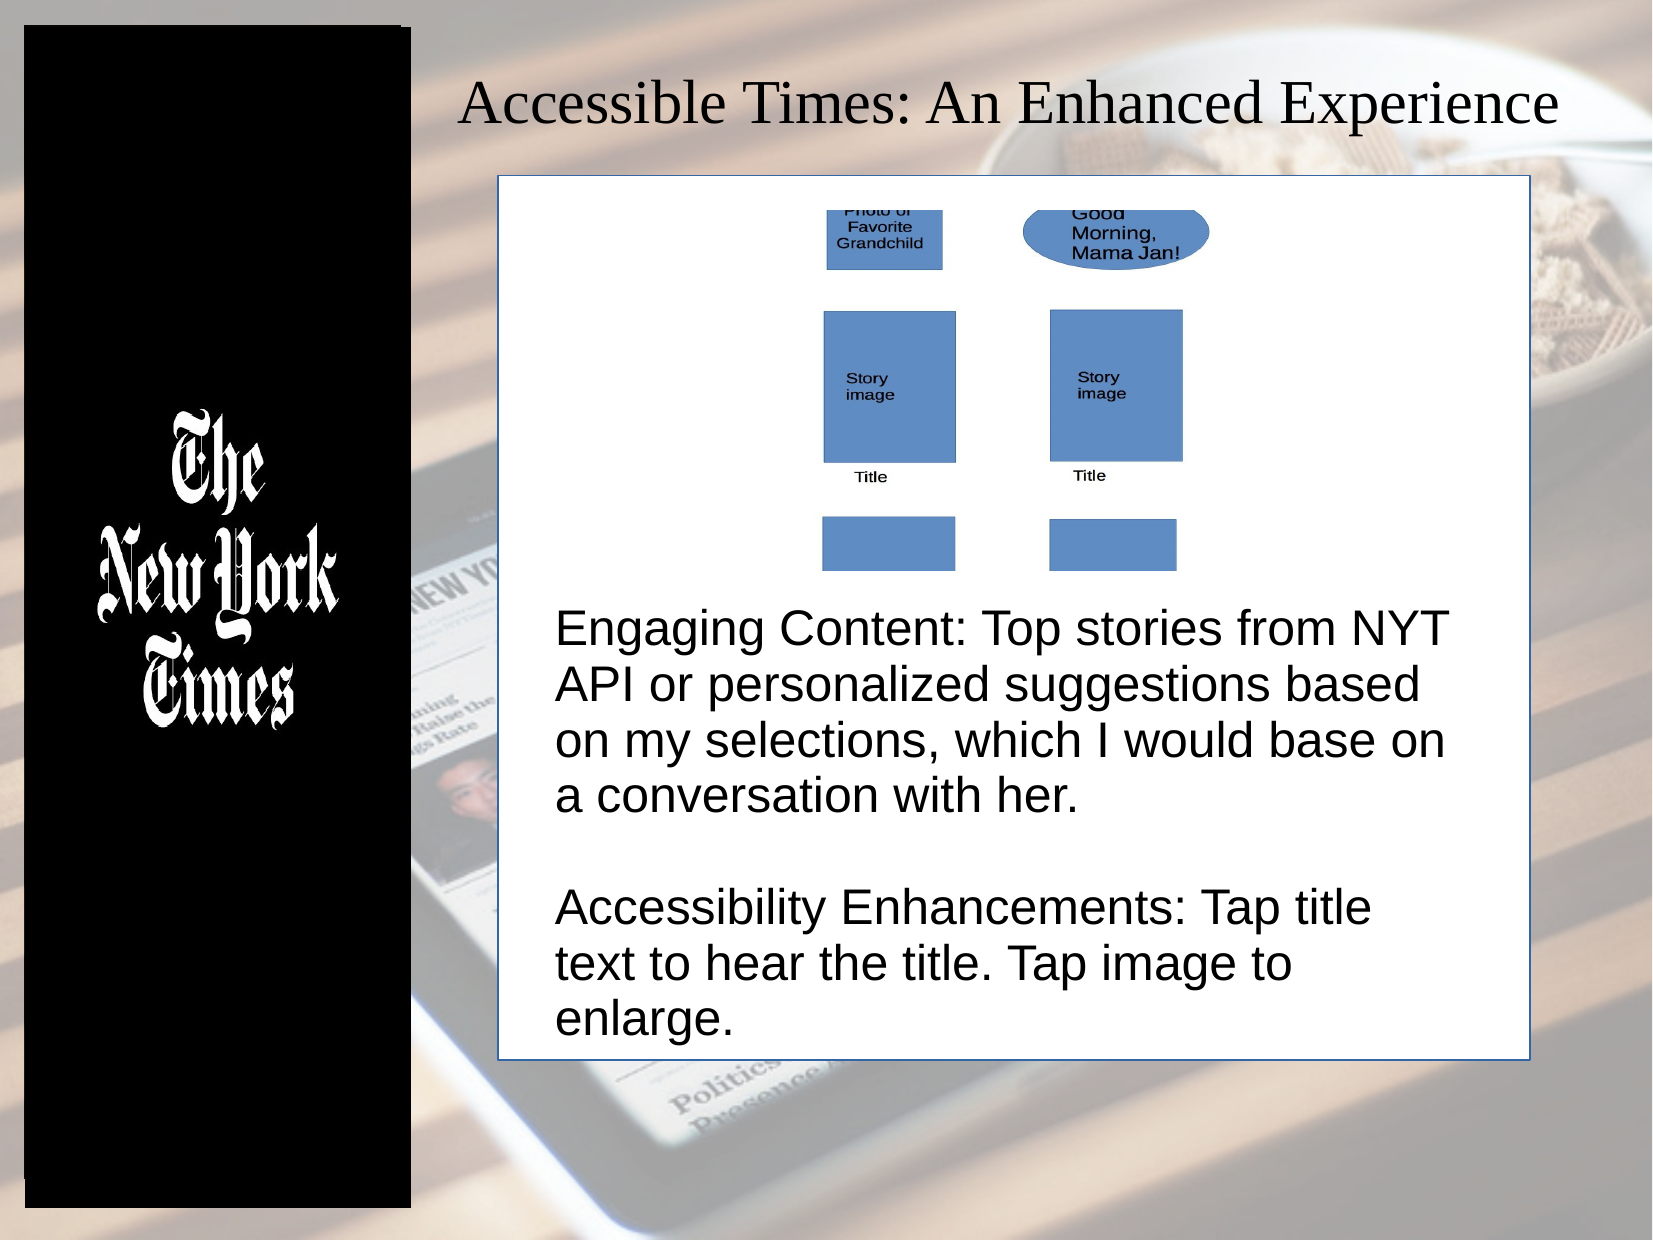

Accessible Times: An Enhanced Experience
Engaging Content: Top stories from NYT
API or personalized suggestions based
on my selections, which I would base on
a conversation with her.
Accessibility Enhancements: Tap title
text to hear the title. Tap image to
enlarge.